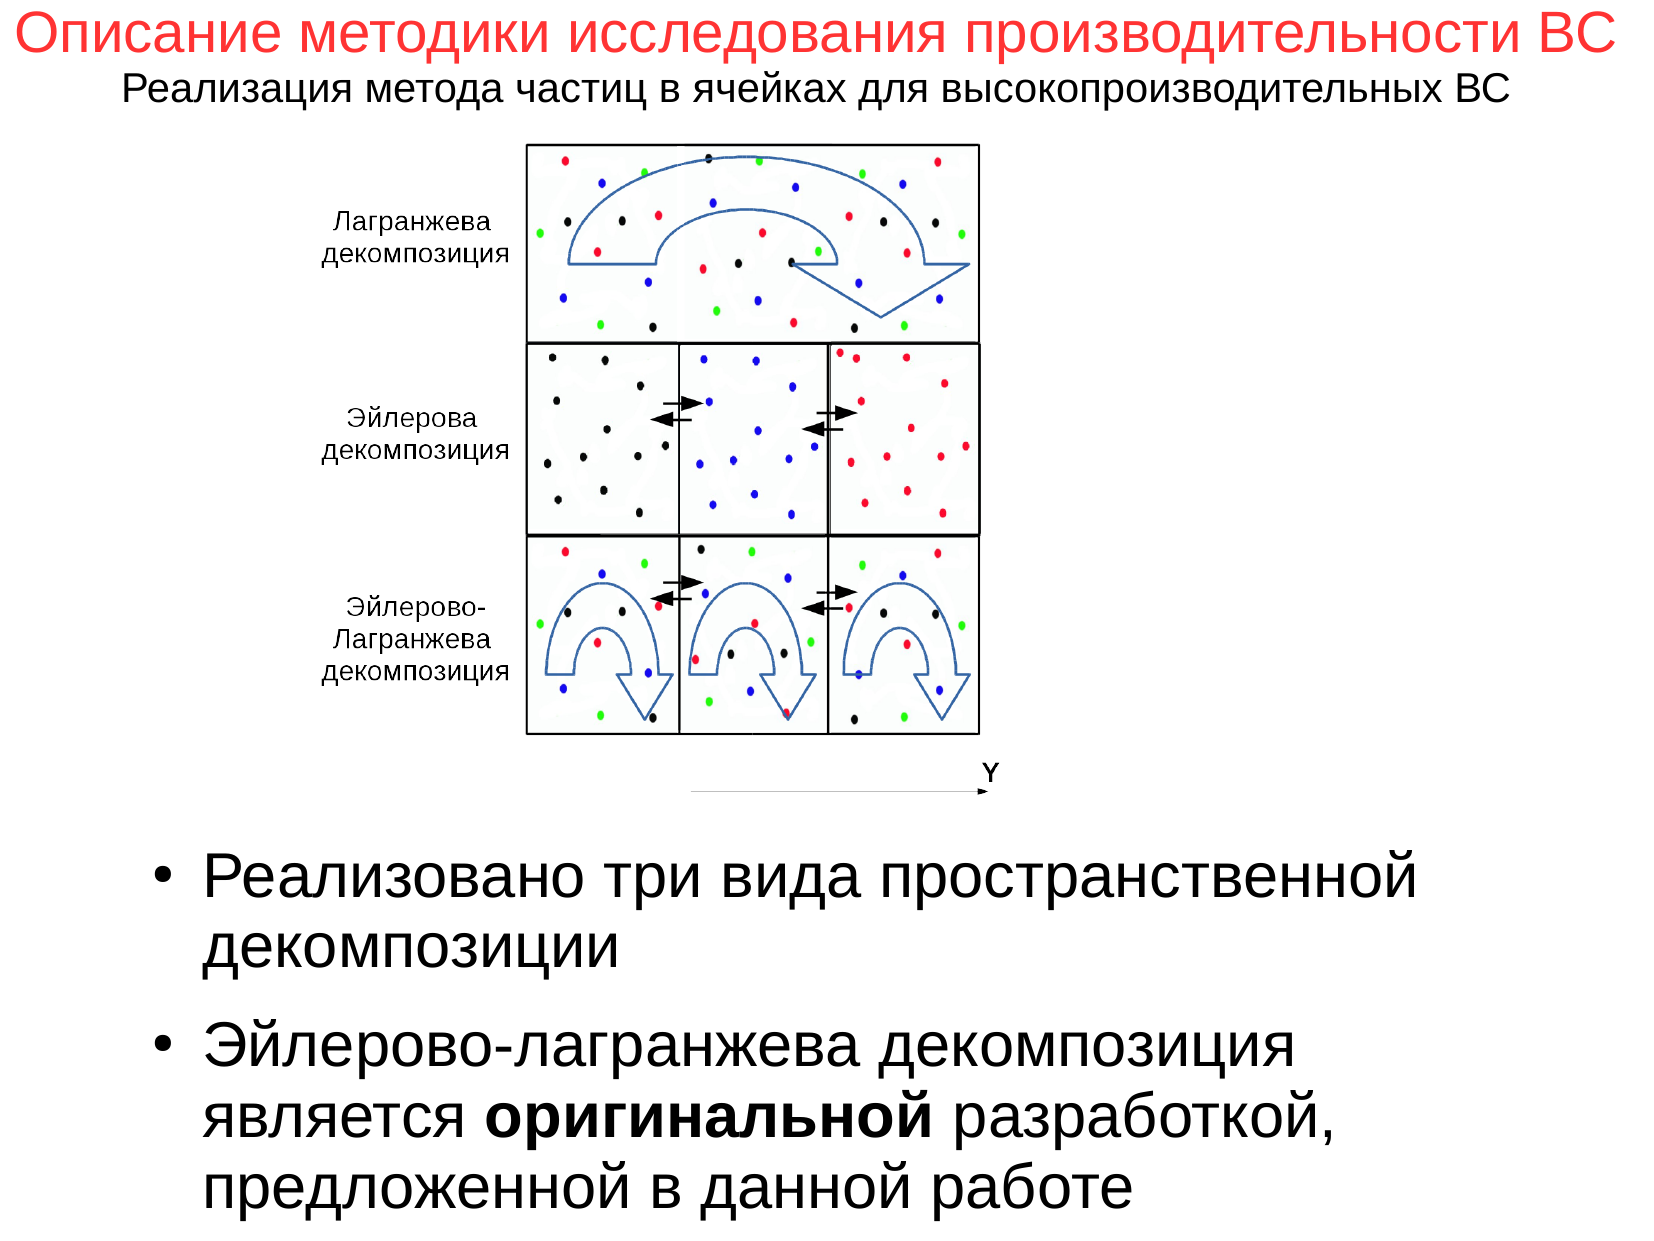

Описание методики исследования производительности ВС
Реализация метода частиц в ячейках для высокопроизводительных ВС
# Реализовано три вида пространственной декомпозиции
Эйлерово-лагранжева декомпозиция является оригинальной разработкой, предложенной в данной работе